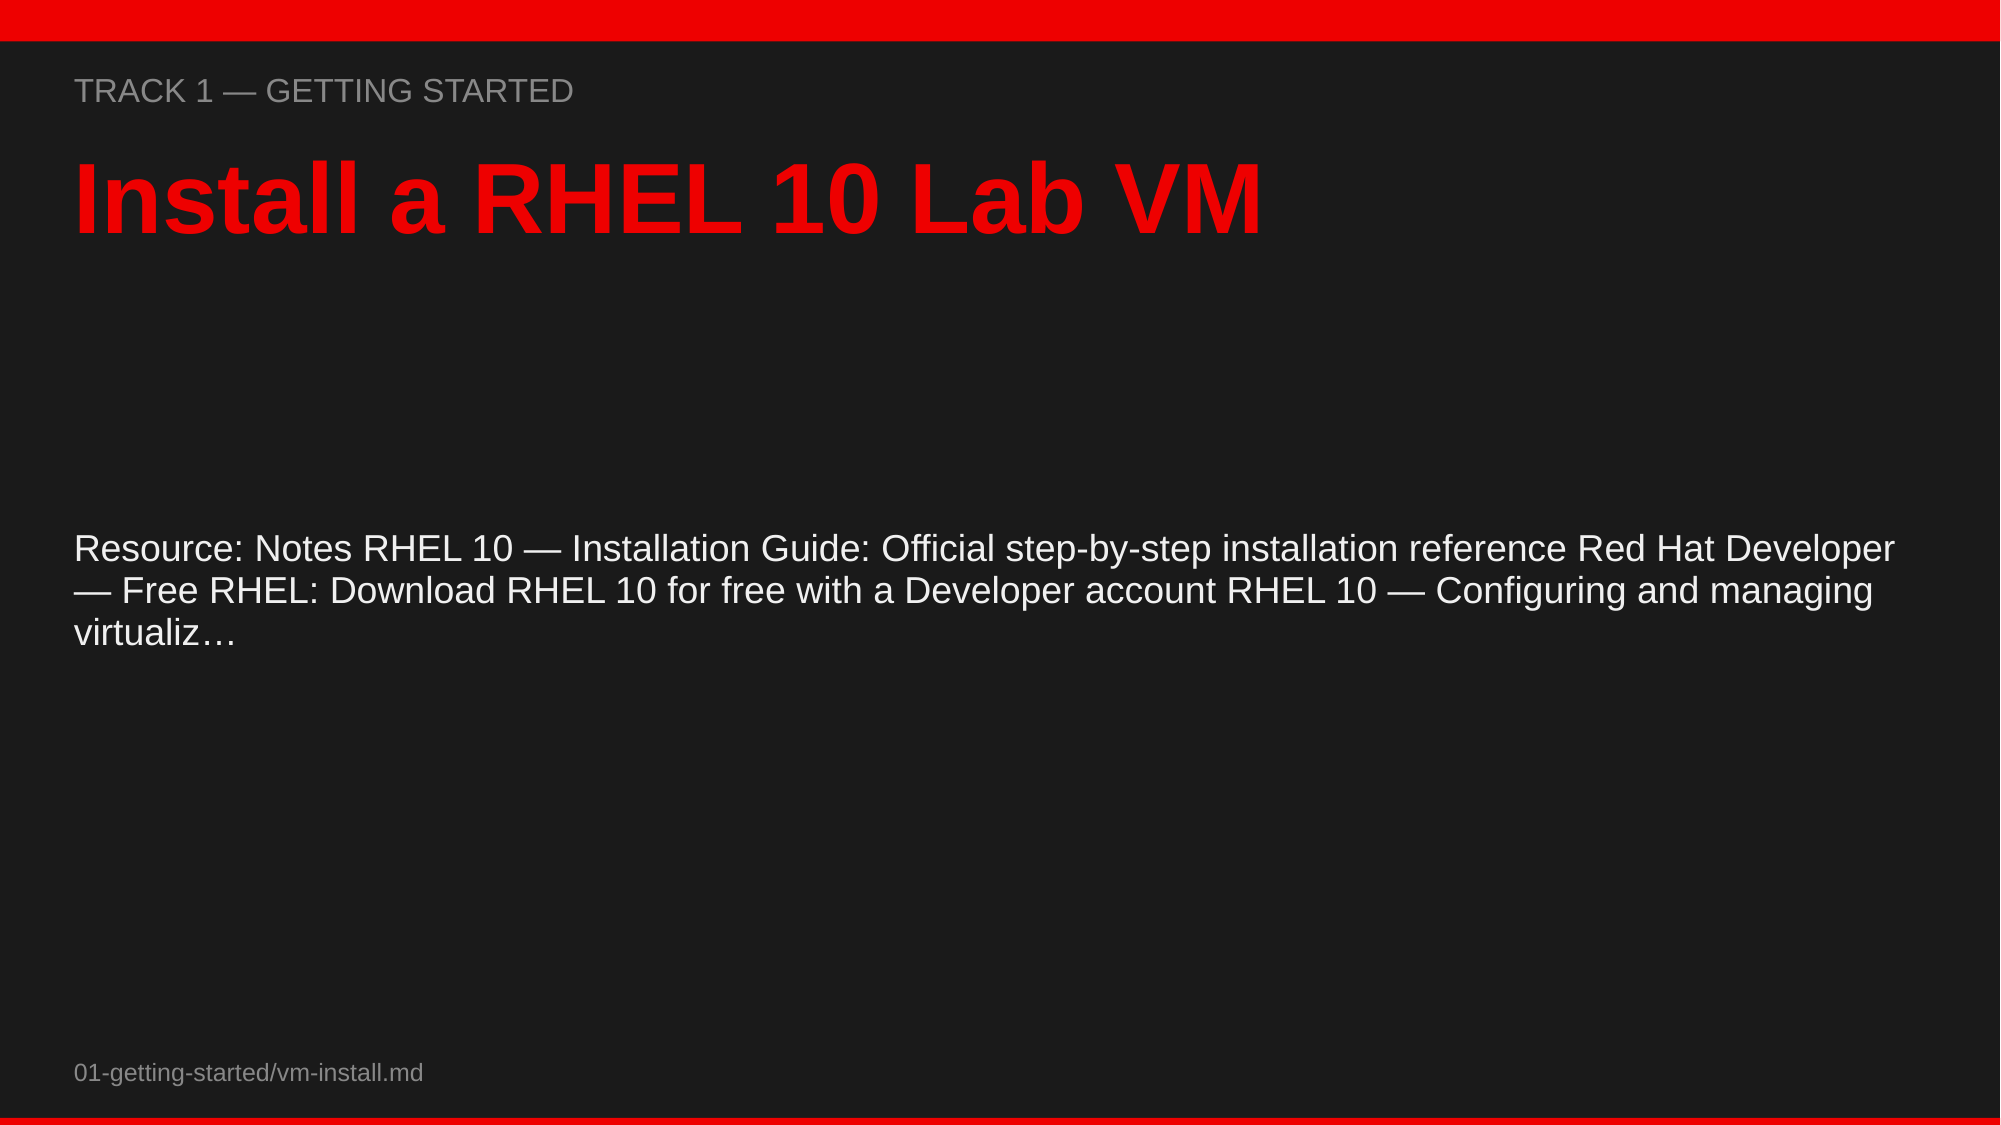

TRACK 1 — GETTING STARTED
Install a RHEL 10 Lab VM
Resource: Notes RHEL 10 — Installation Guide: Official step-by-step installation reference Red Hat Developer — Free RHEL: Download RHEL 10 for free with a Developer account RHEL 10 — Configuring and managing virtualiz…
01-getting-started/vm-install.md